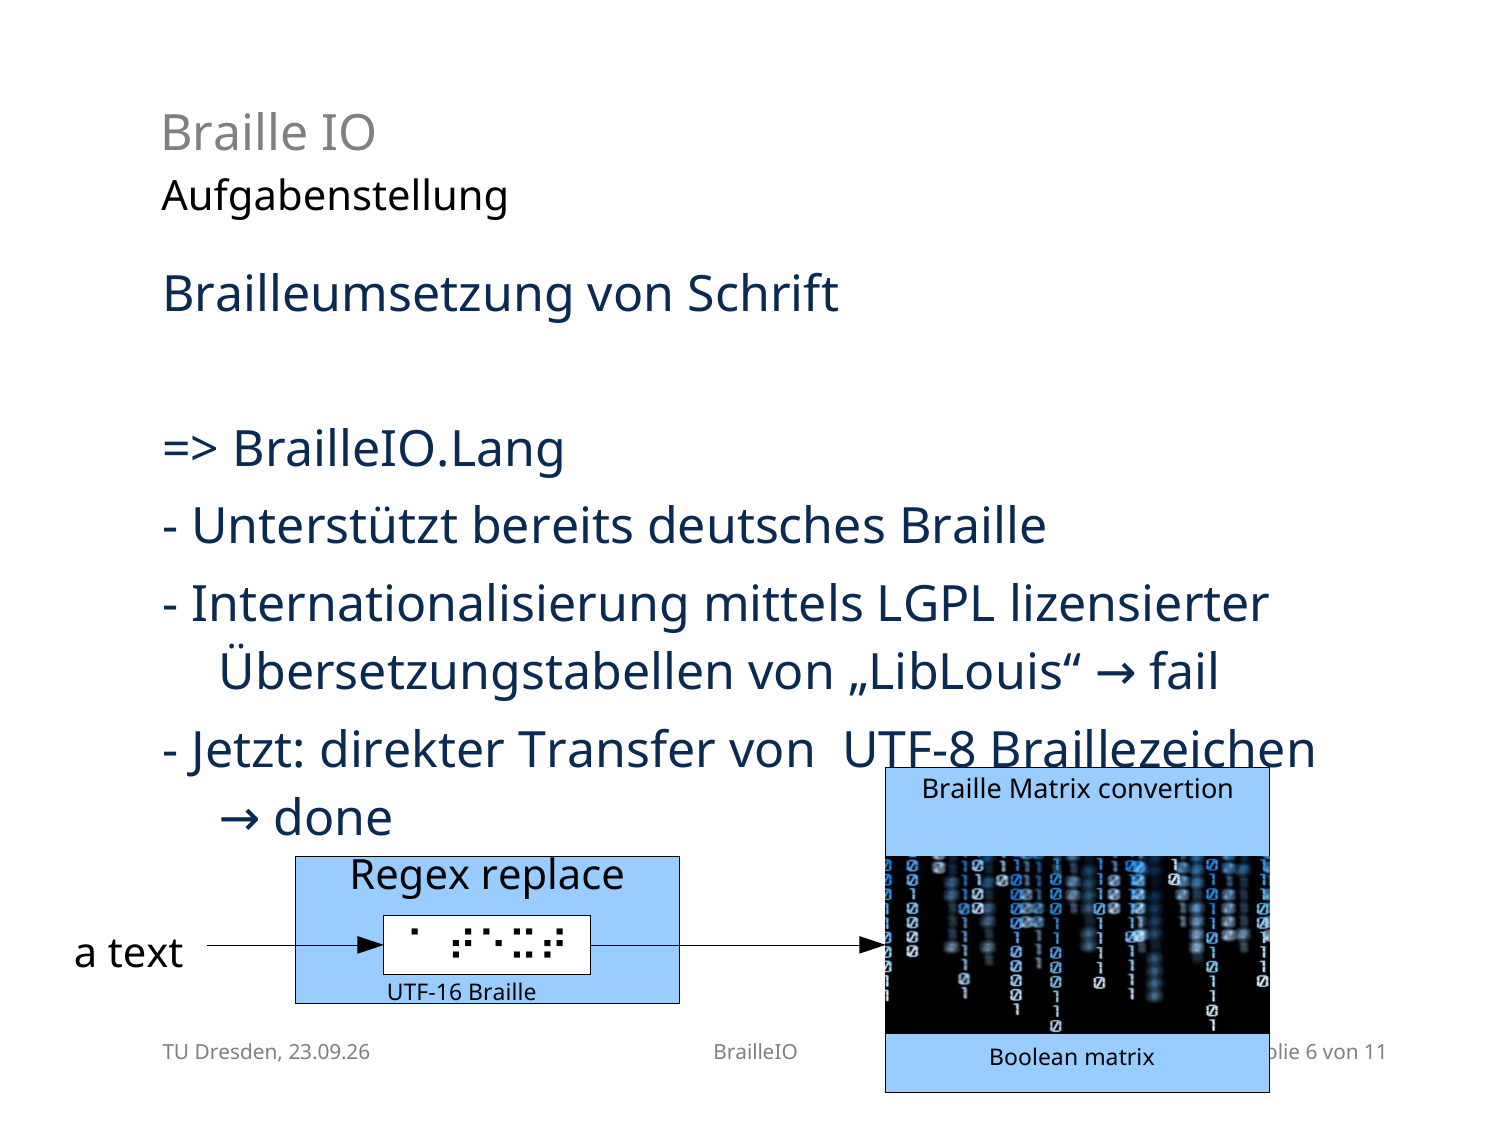

# Braille IO
Aufgabenstellung
Brailleumsetzung von Schrift
=> BrailleIO.Lang
- Unterstützt bereits deutsches Braille
- Internationalisierung mittels LGPL lizensierter Übersetzungstabellen von „LibLouis“ → fail
- Jetzt: direkter Transfer von UTF-8 Braillezeichen → done
Braille Matrix convertion
Regex replace
a text
⠁ ⠞⠑⠭⠞
UTF-16 Braille
Boolean matrix
6